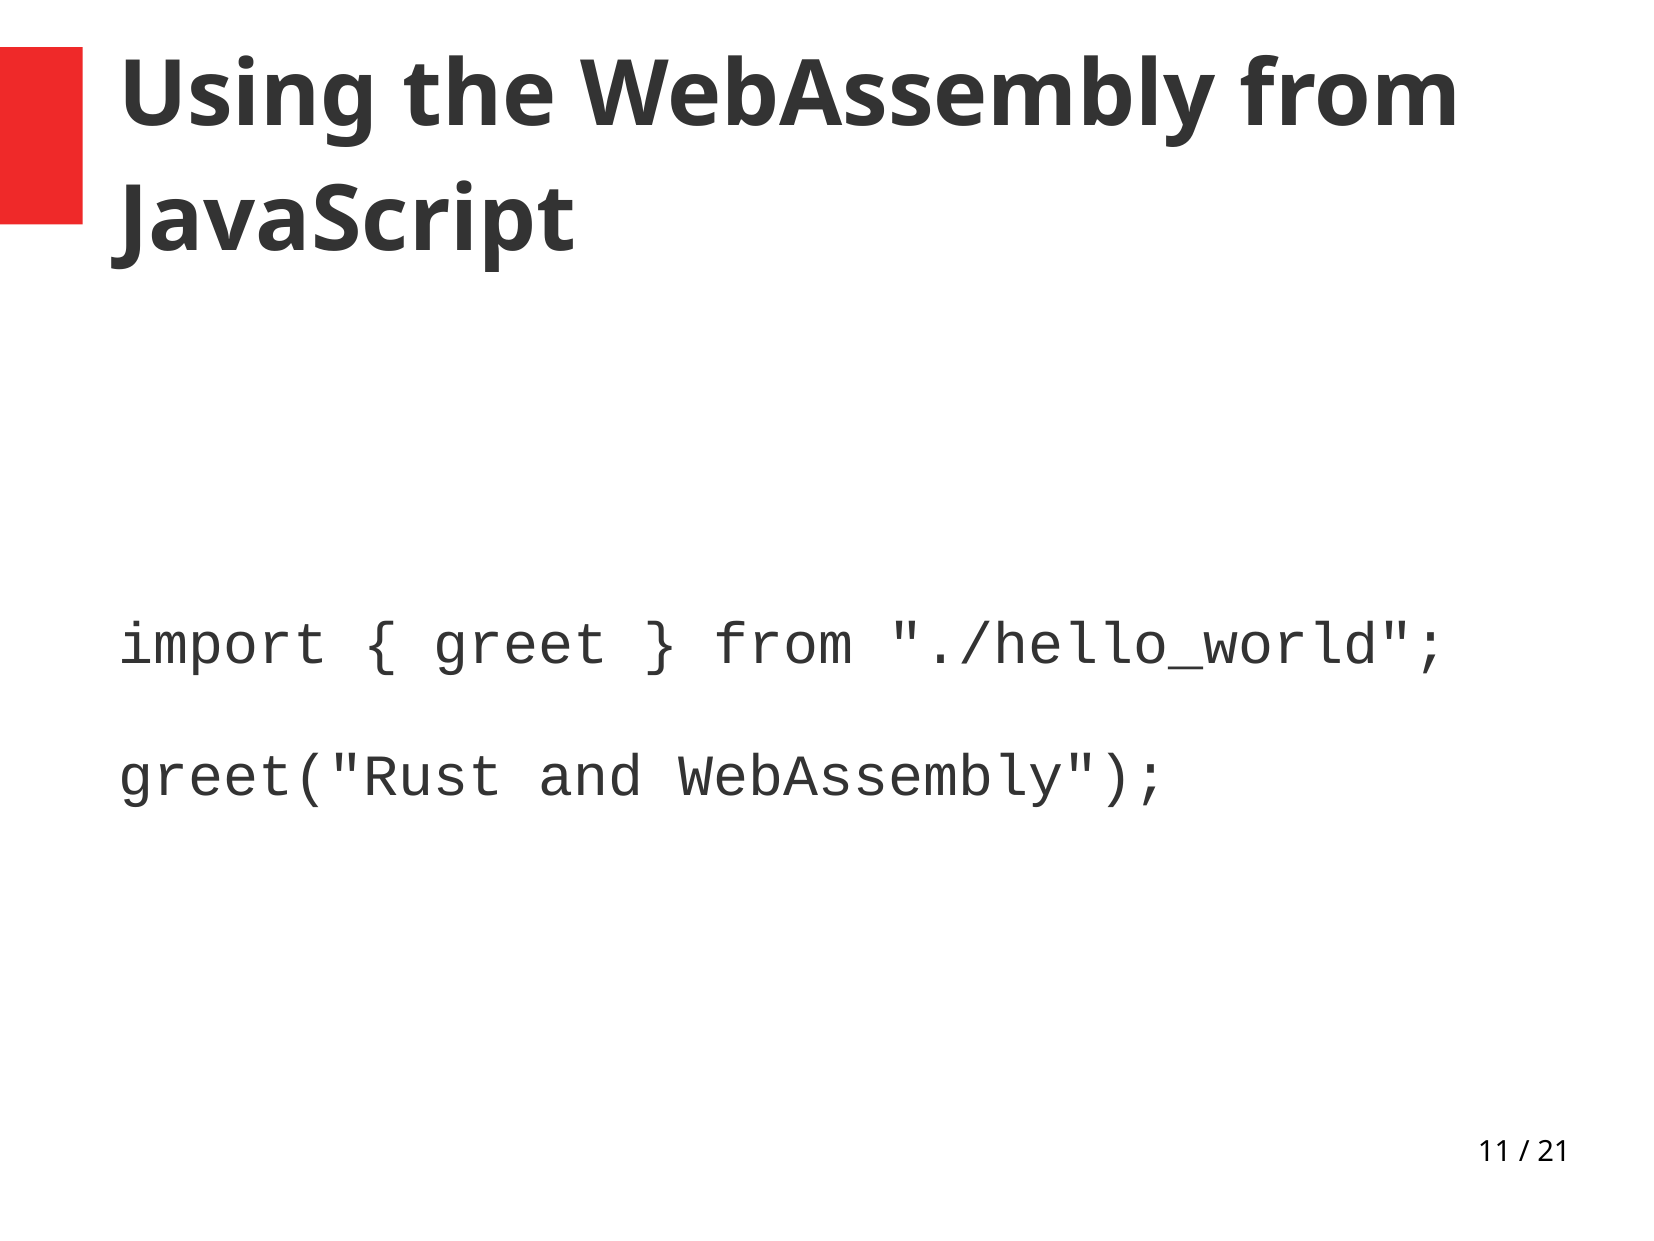

# Using the WebAssembly from JavaScript
import { greet } from "./hello_world";
greet("Rust and WebAssembly");
11